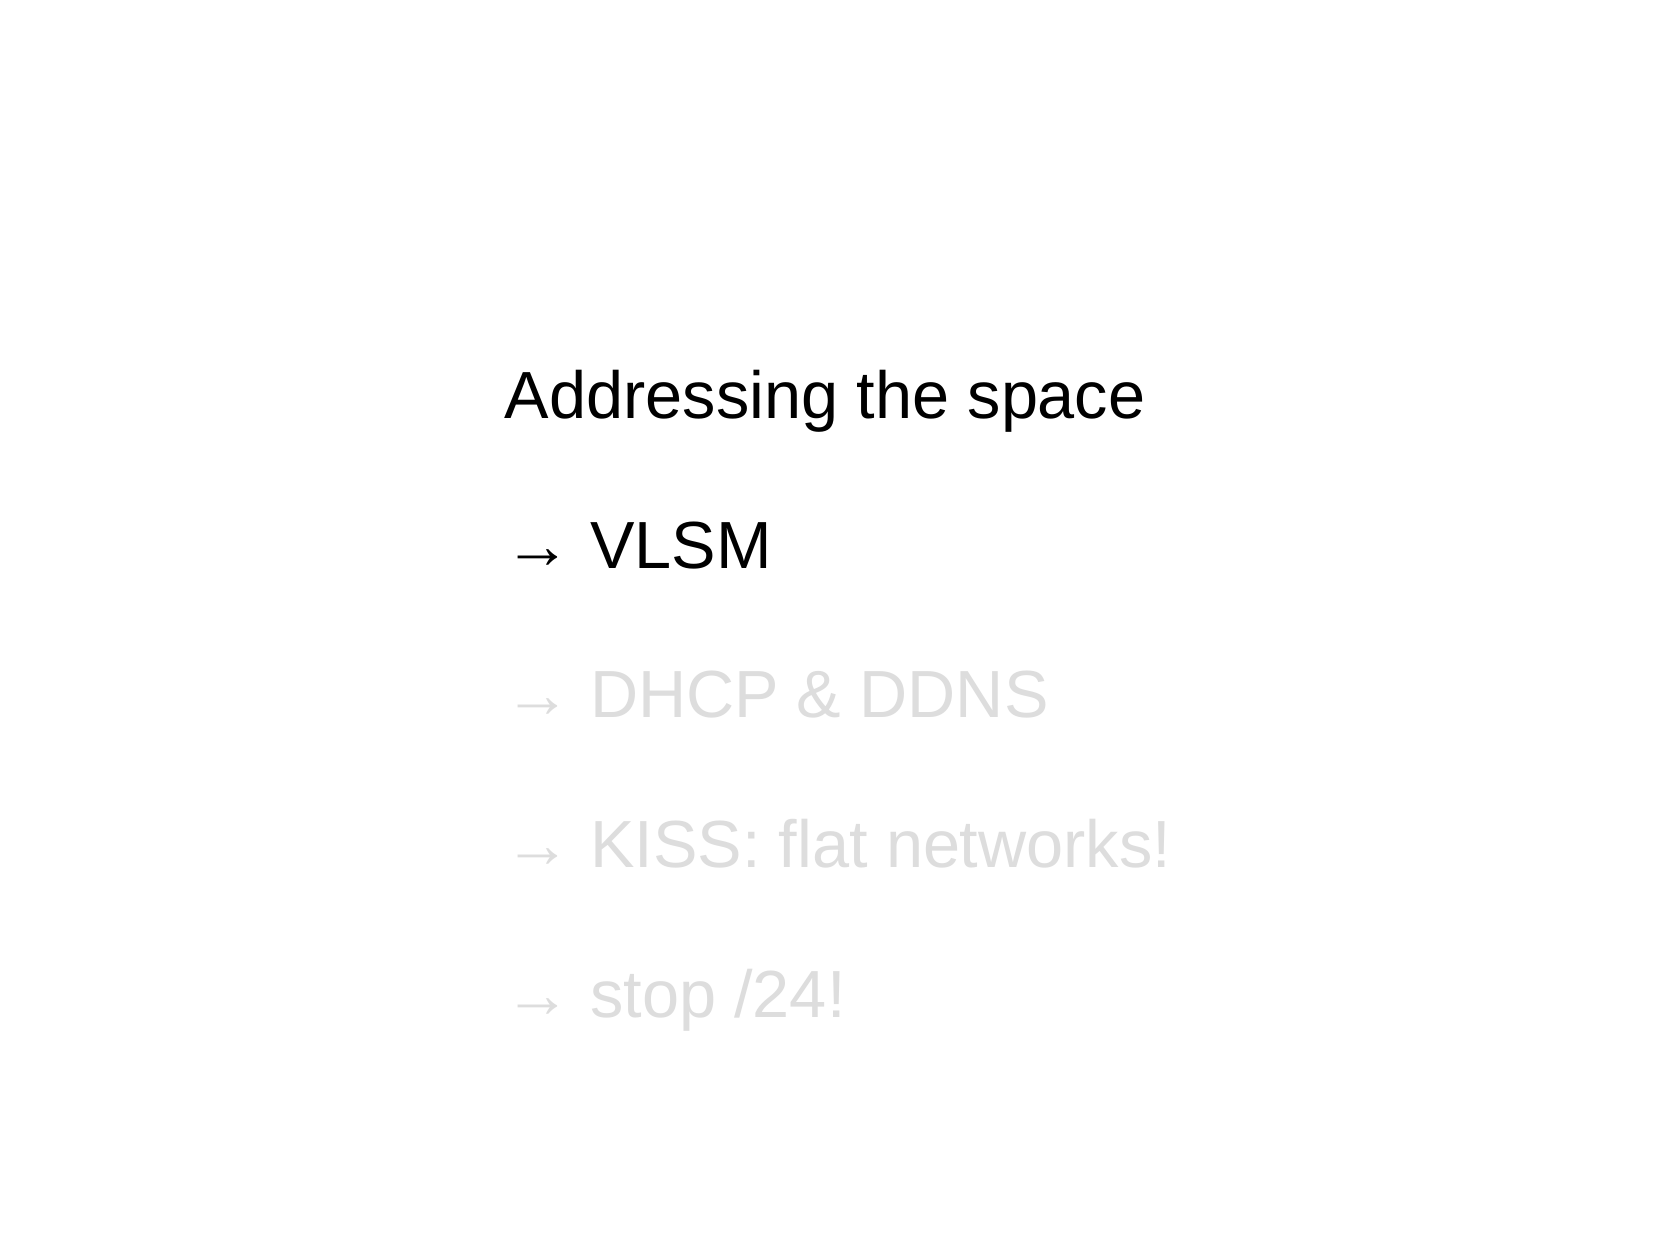

Addressing the space
→ VLSM
→ DHCP & DDNS
→ KISS: flat networks!
→ stop /24!